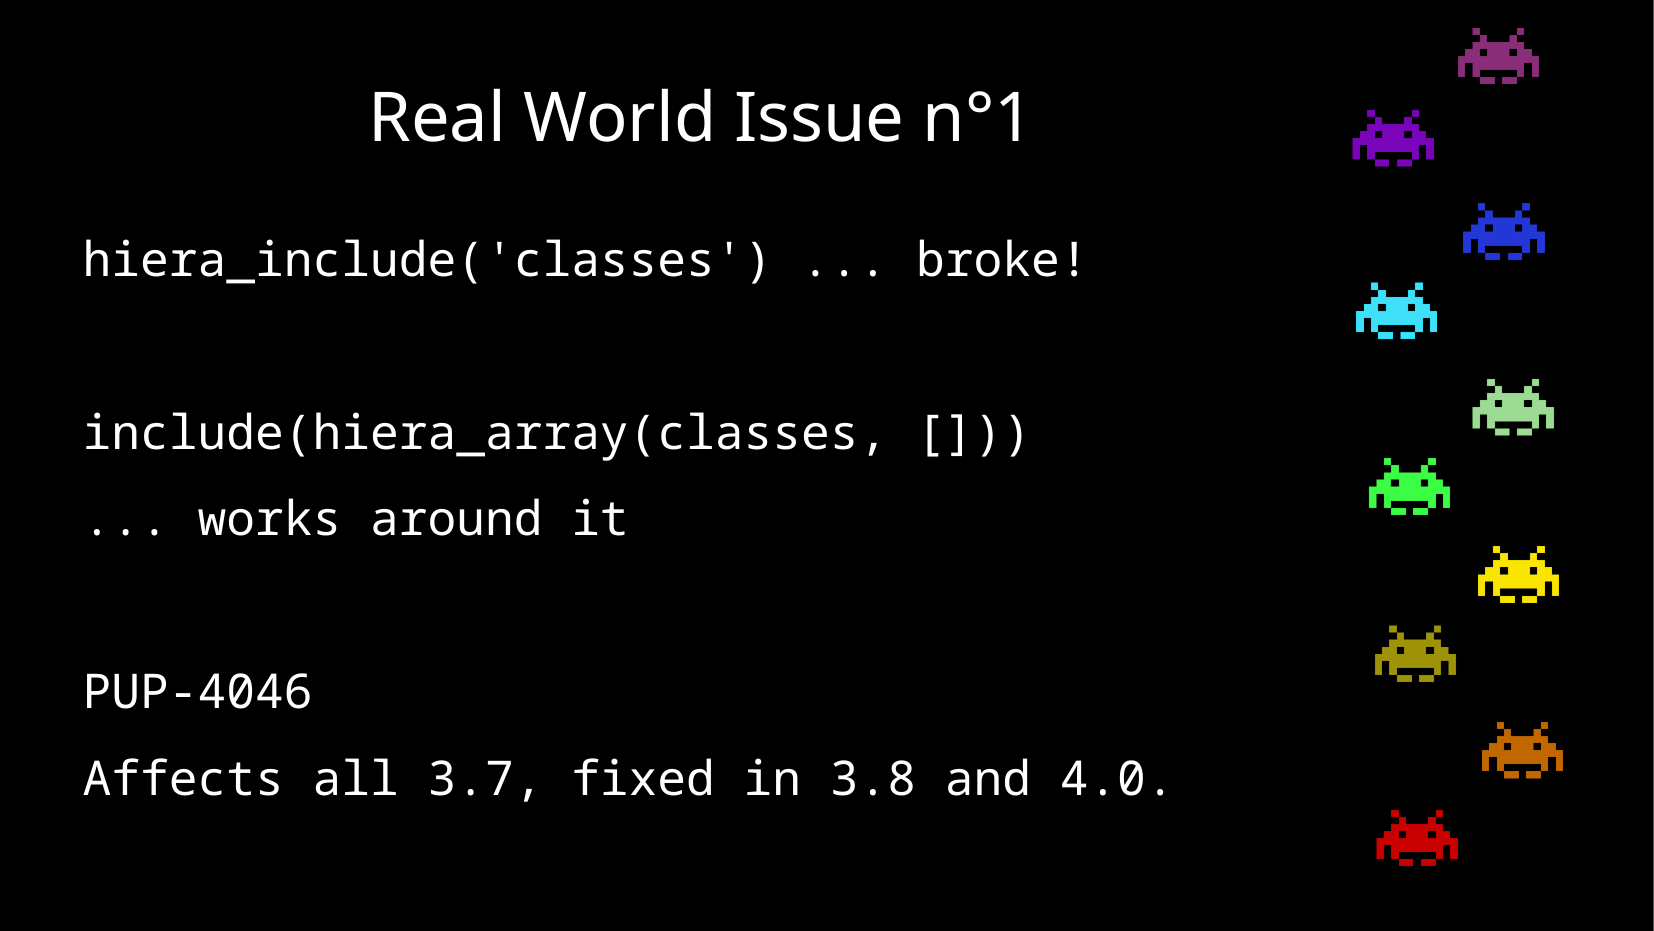

# Real World Issue n°1
hiera_include('classes') ... broke!
include(hiera_array(classes, []))
... works around it
PUP-4046
Affects all 3.7, fixed in 3.8 and 4.0.